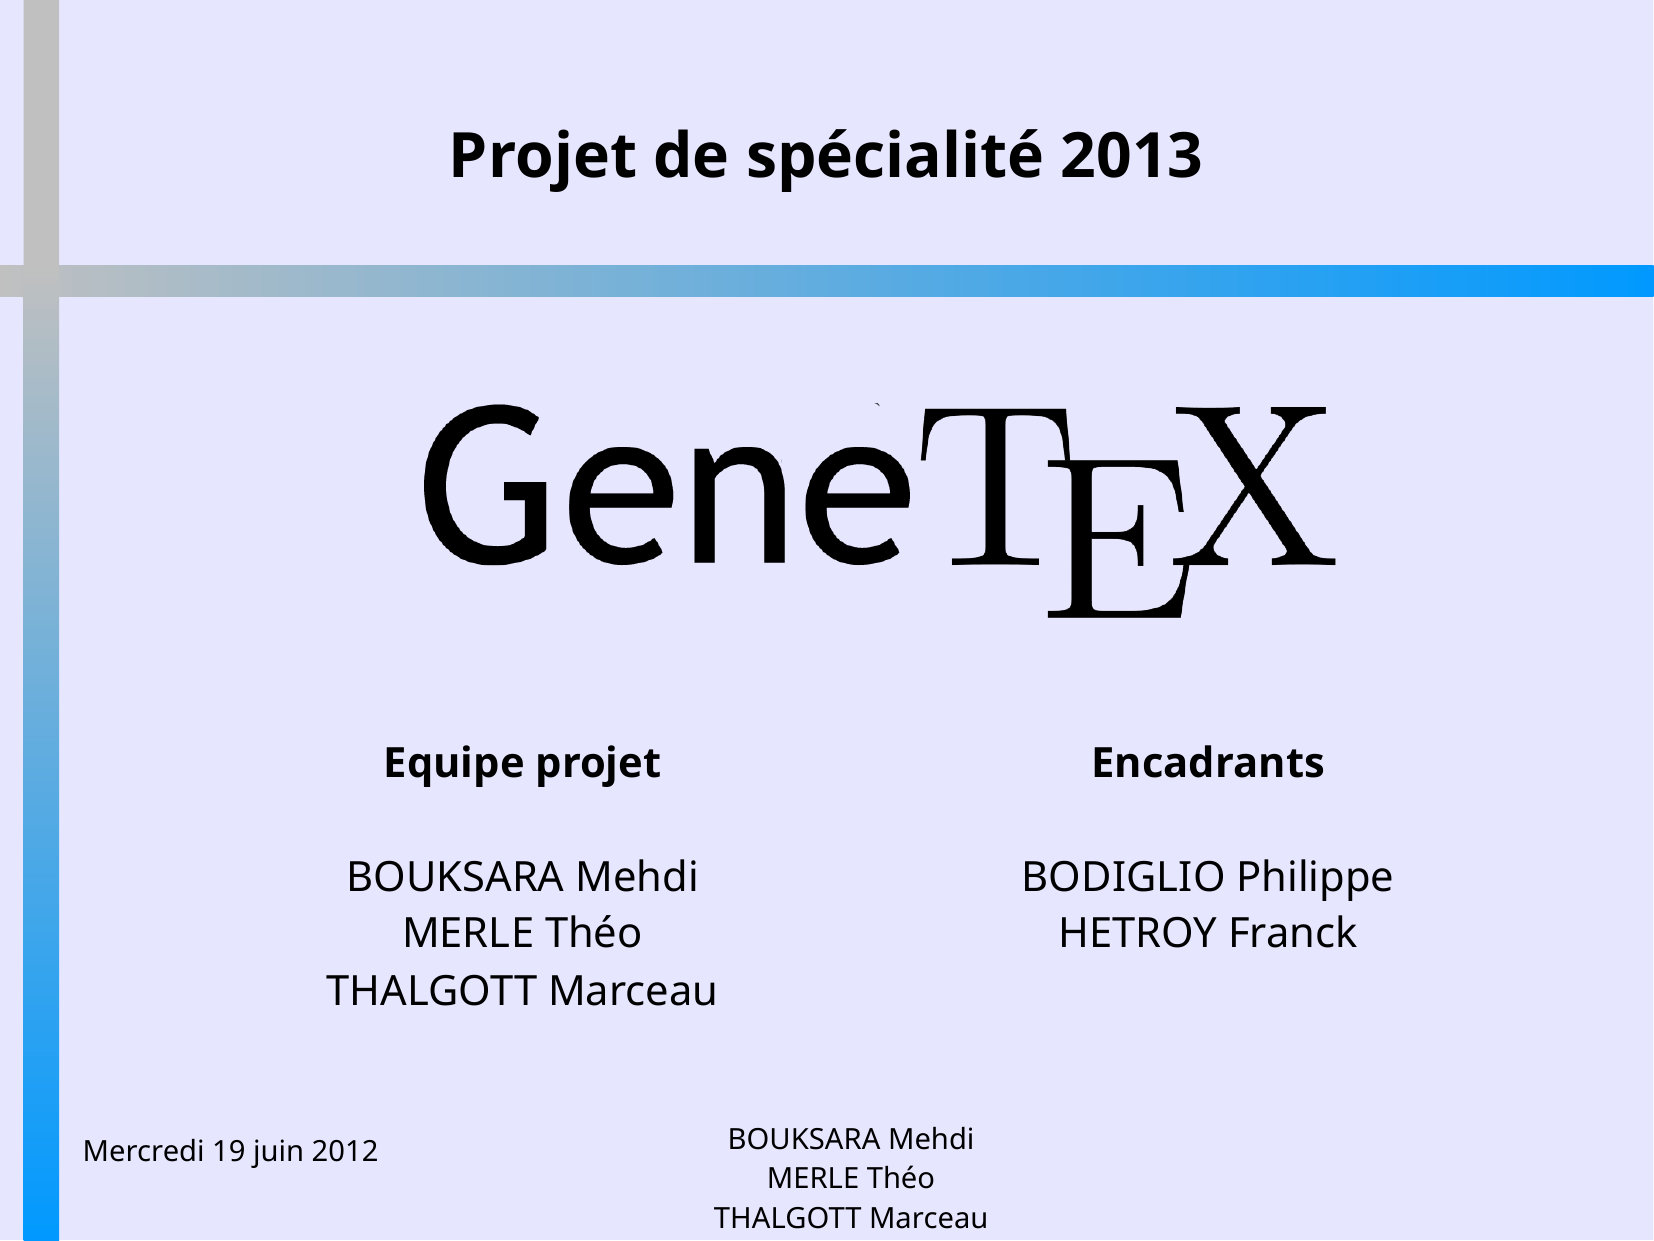

# Projet de spécialité 2013
Equipe projet
BOUKSARA Mehdi
MERLE Théo
THALGOTT Marceau
Encadrants
BODIGLIO Philippe
HETROY Franck